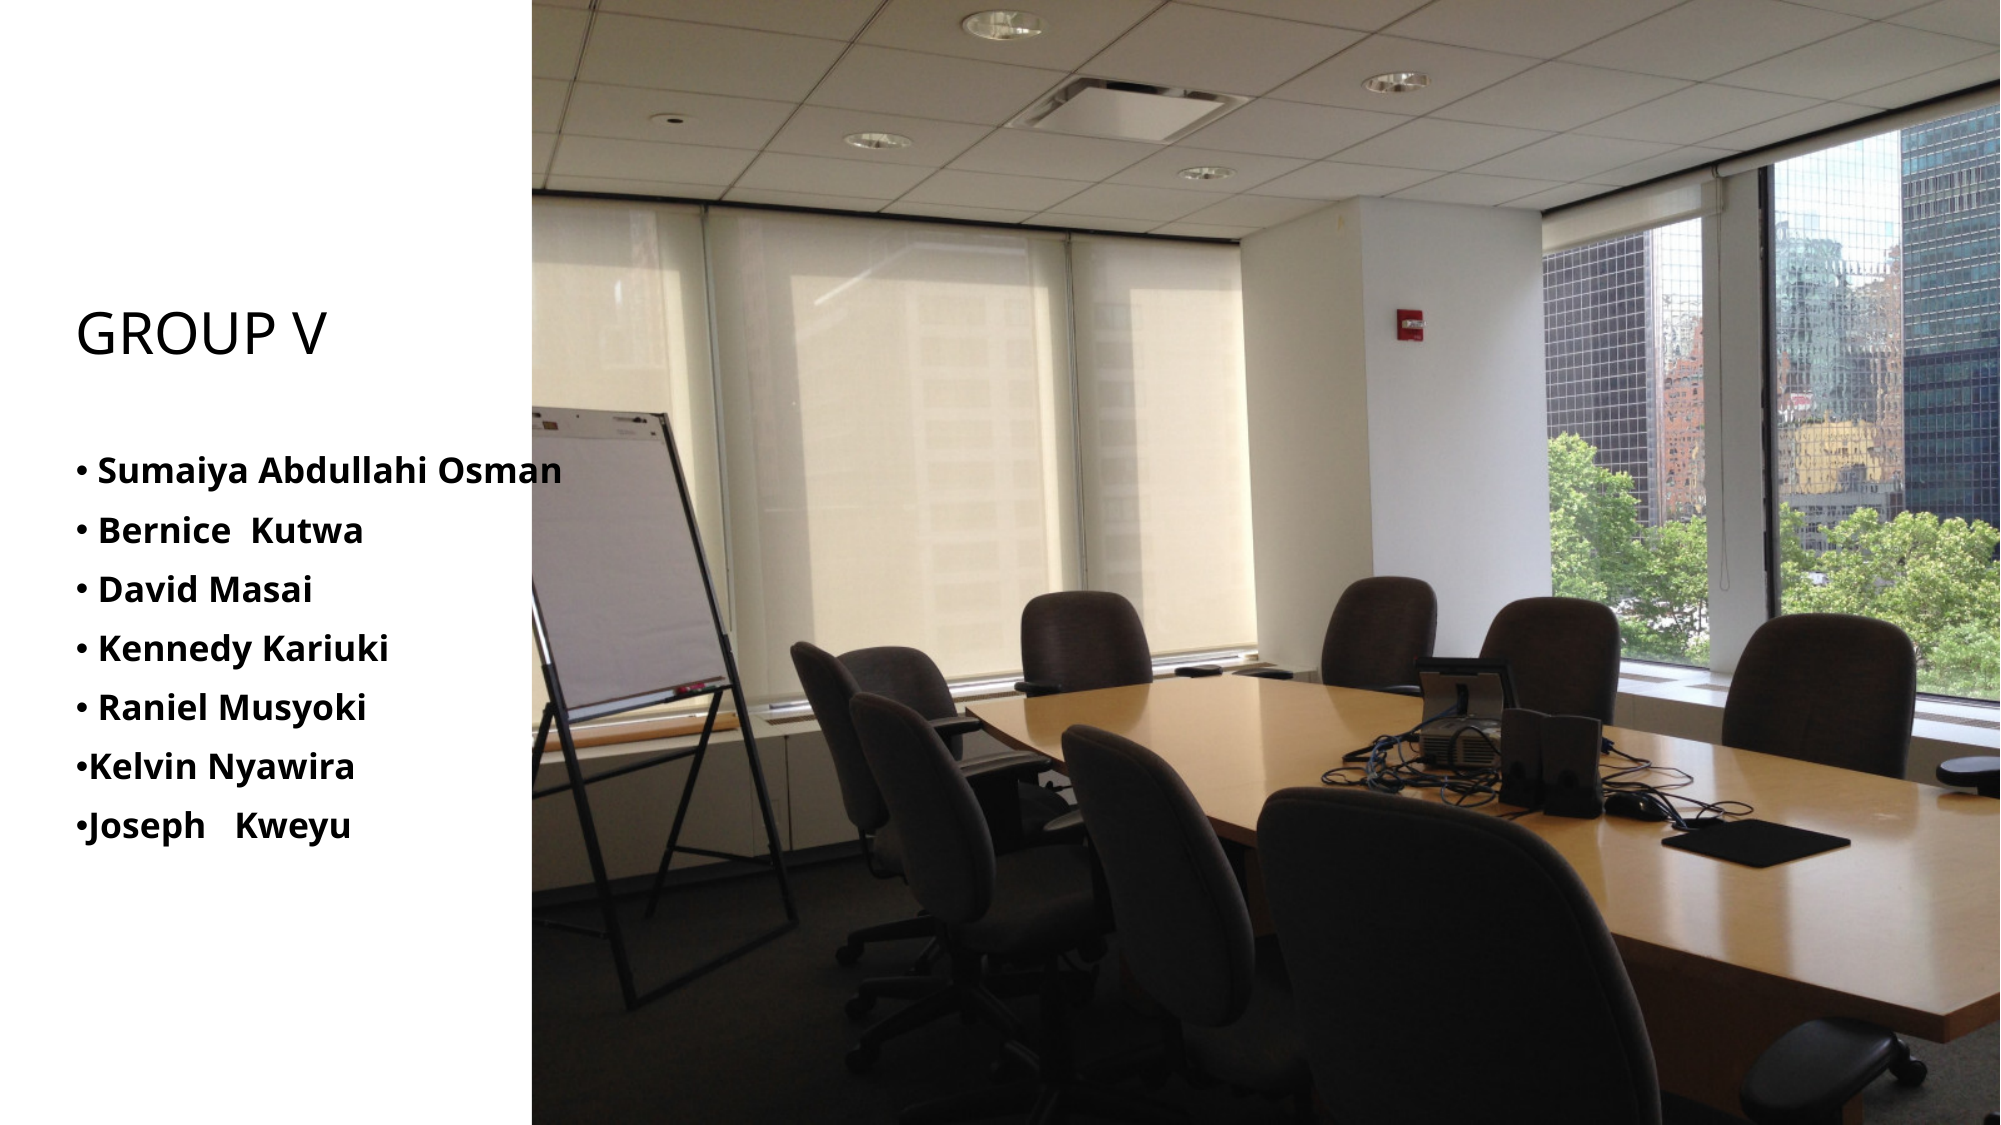

# GROUP V
 Sumaiya Abdullahi Osman
 Bernice Kutwa
 David Masai
 Kennedy Kariuki
 Raniel Musyoki
Kelvin Nyawira
Joseph Kweyu